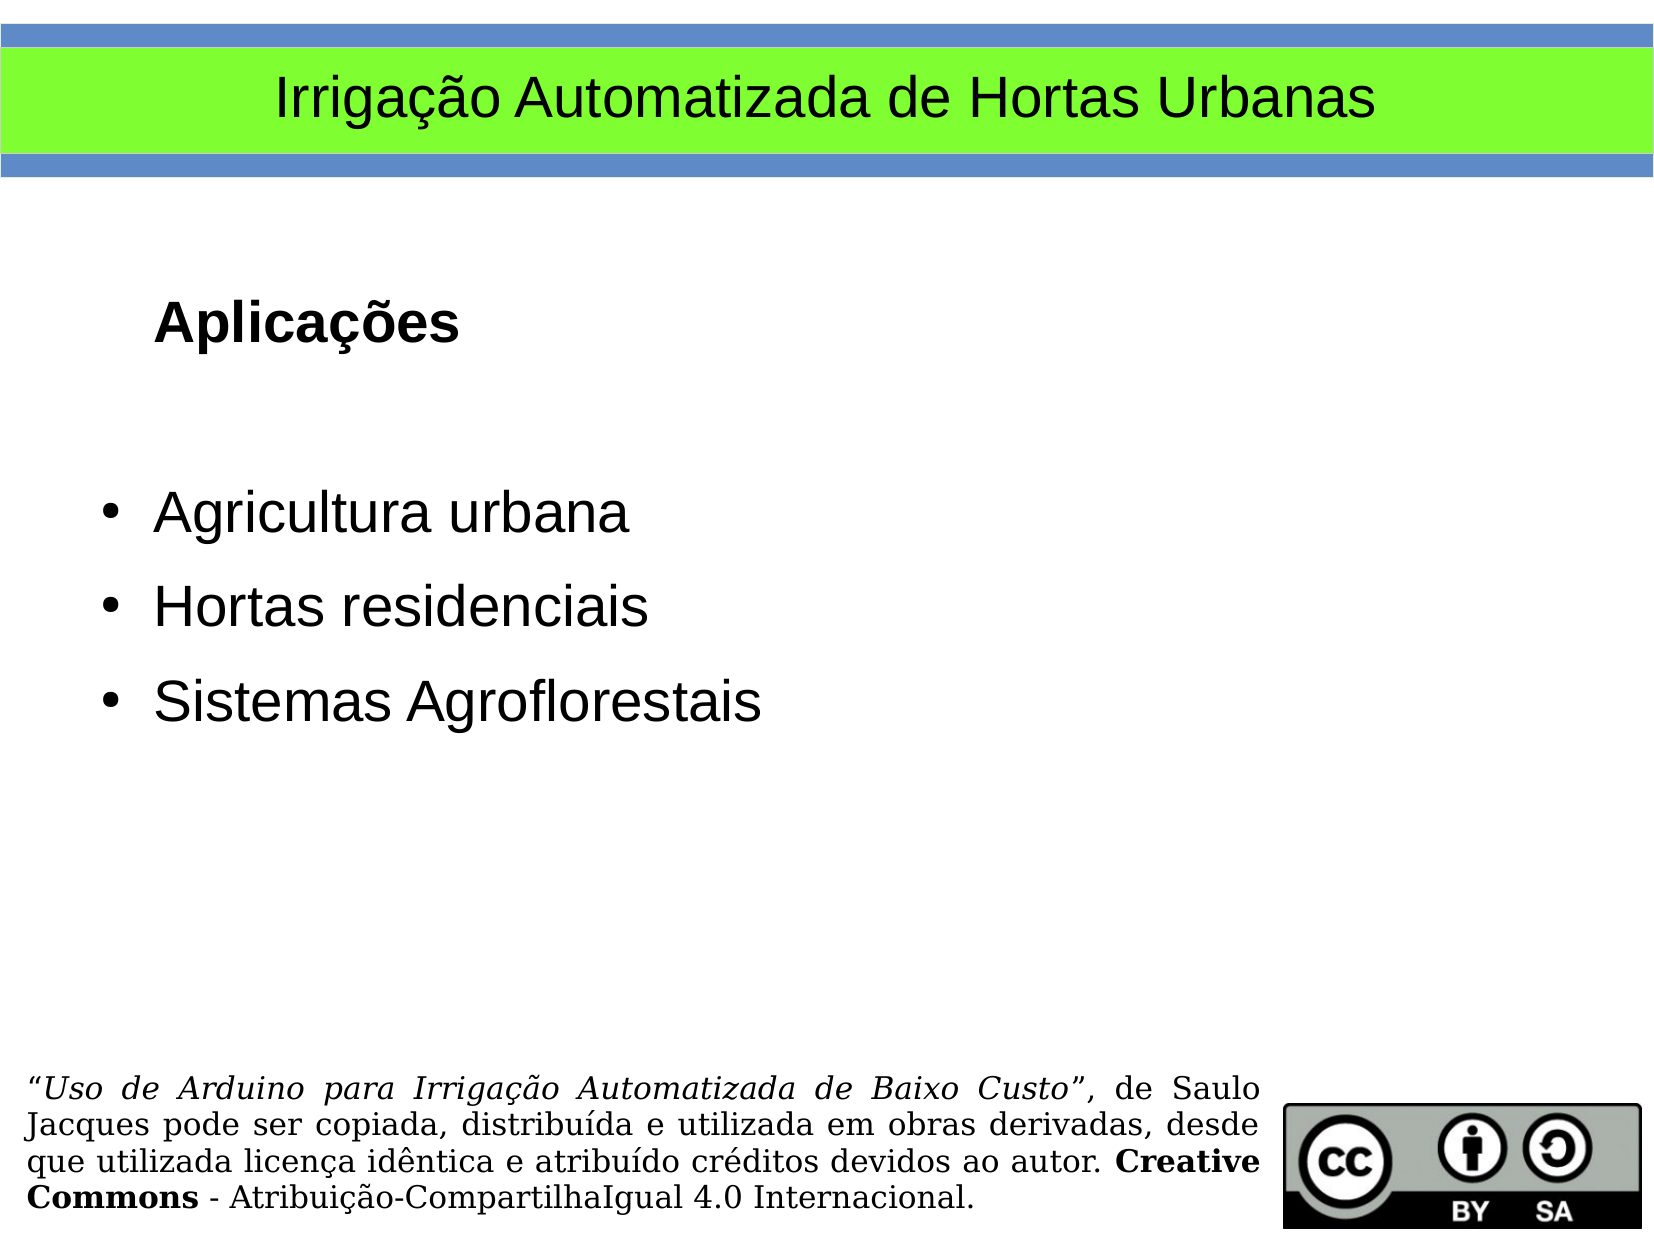

Irrigação Automatizada de Hortas Urbanas
# Aplicações
Agricultura urbana
Hortas residenciais
Sistemas Agroflorestais
“Uso de Arduino para Irrigação Automatizada de Baixo Custo”, de Saulo Jacques pode ser copiada, distribuída e utilizada em obras derivadas, desde que utilizada licença idêntica e atribuído créditos devidos ao autor. Creative Commons - Atribuição-CompartilhaIgual 4.0 Internacional.